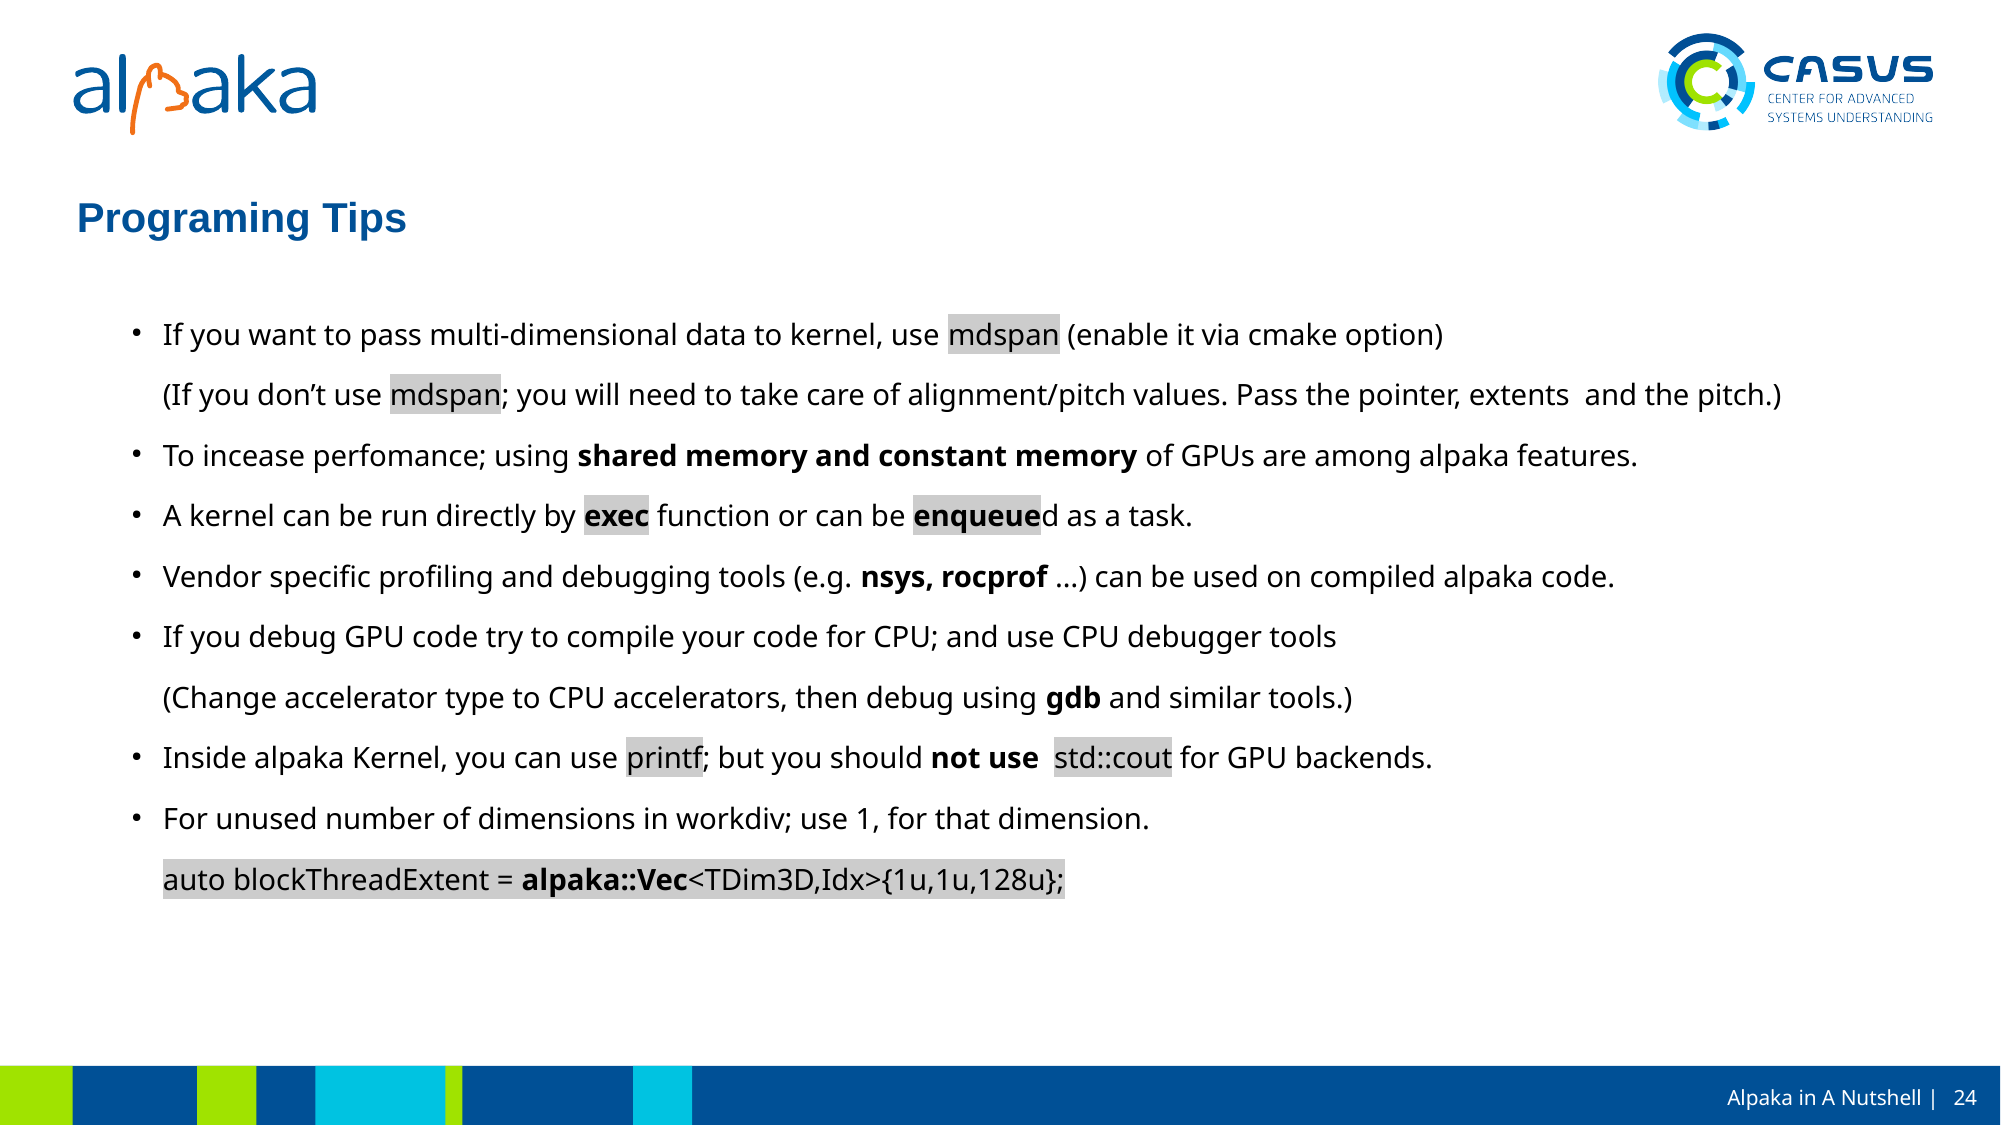

Programing Tips
# If you want to pass multi-dimensional data to kernel, use mdspan (enable it via cmake option)
(If you don’t use mdspan; you will need to take care of alignment/pitch values. Pass the pointer, extents and the pitch.)
To incease perfomance; using shared memory and constant memory of GPUs are among alpaka features.
A kernel can be run directly by exec function or can be enqueued as a task.
Vendor specific profiling and debugging tools (e.g. nsys, rocprof …) can be used on compiled alpaka code.
If you debug GPU code try to compile your code for CPU; and use CPU debugger tools
(Change accelerator type to CPU accelerators, then debug using gdb and similar tools.)
Inside alpaka Kernel, you can use printf; but you should not use std::cout for GPU backends.
For unused number of dimensions in workdiv; use 1, for that dimension.
auto blockThreadExtent = alpaka::Vec<TDim3D,Idx>{1u,1u,128u};
Alpaka in A Nutshell
24